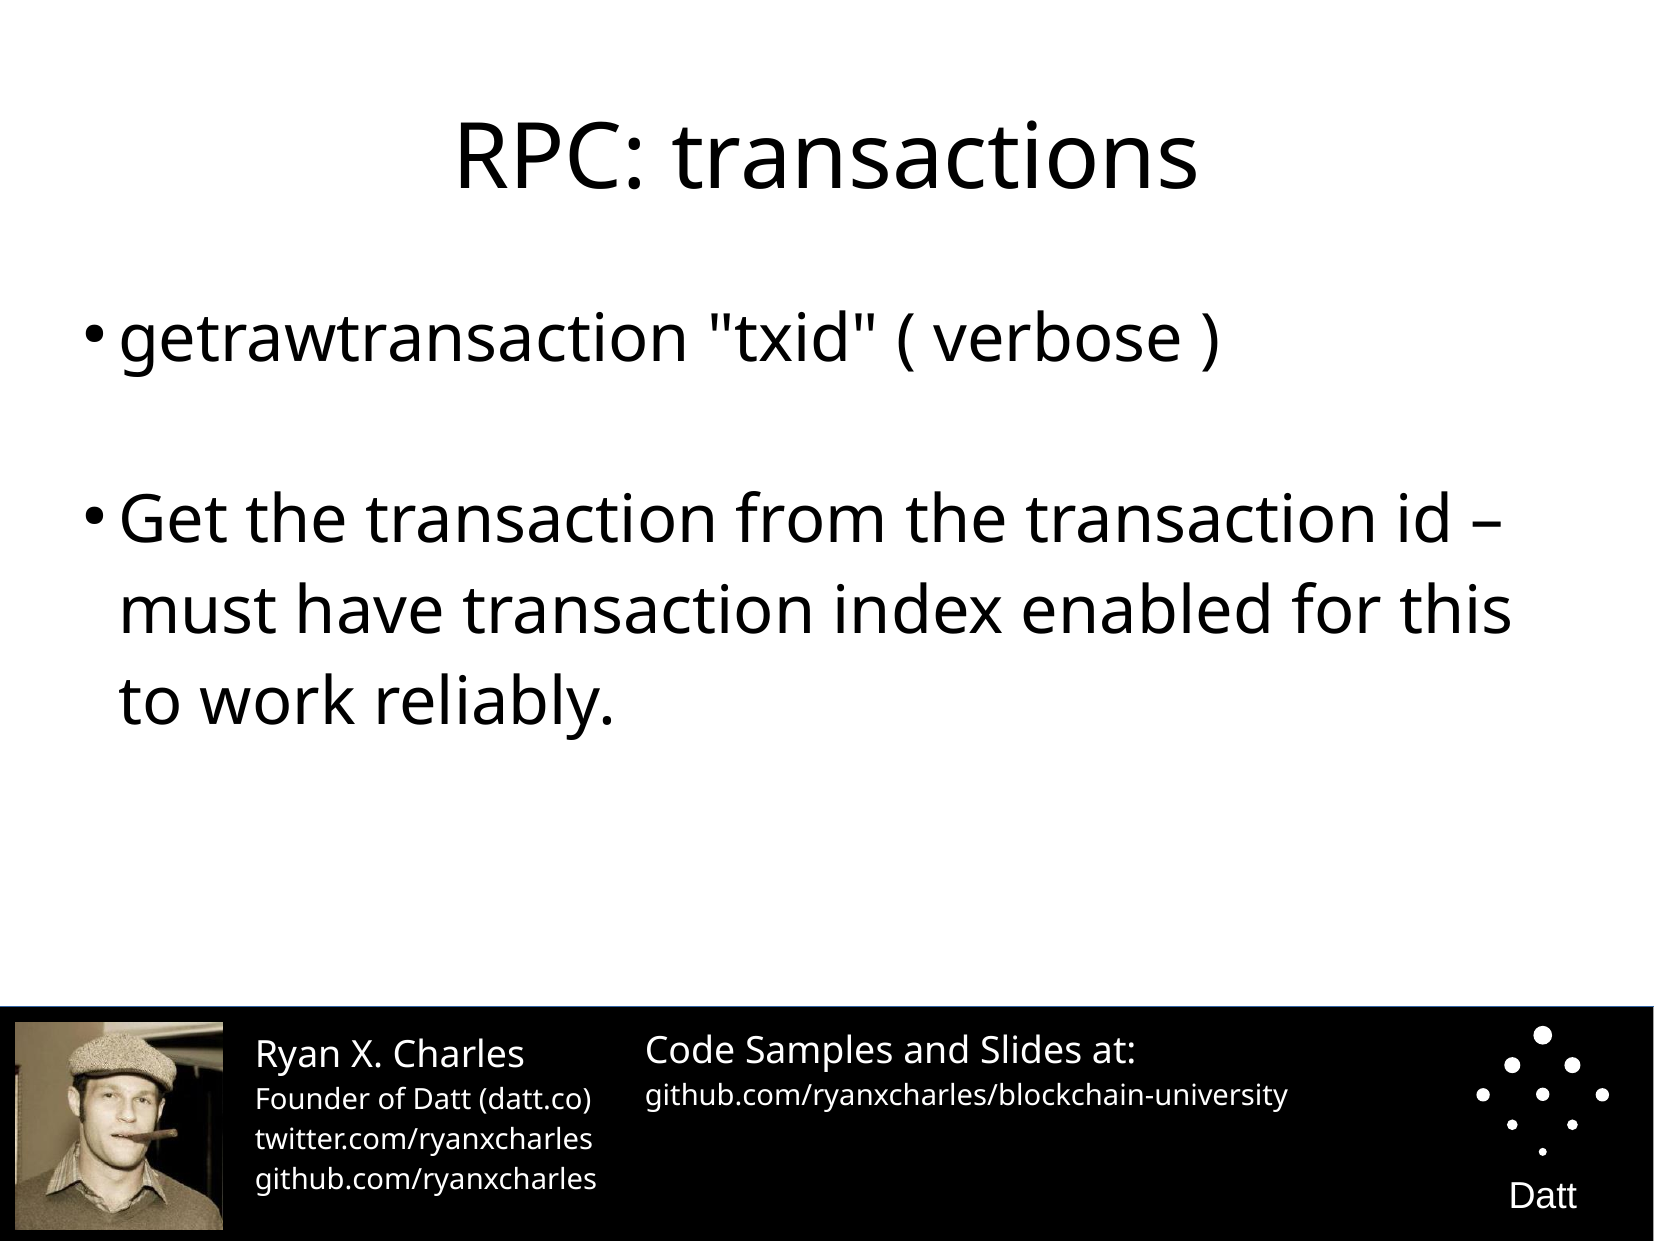

# RPC: transactions
getrawtransaction "txid" ( verbose )
Get the transaction from the transaction id – must have transaction index enabled for this to work reliably.
Code Samples and Slides at:
github.com/ryanxcharles/blockchain-university
Ryan X. Charles
Founder of Datt (datt.co)
twitter.com/ryanxcharles
github.com/ryanxcharles
Datt